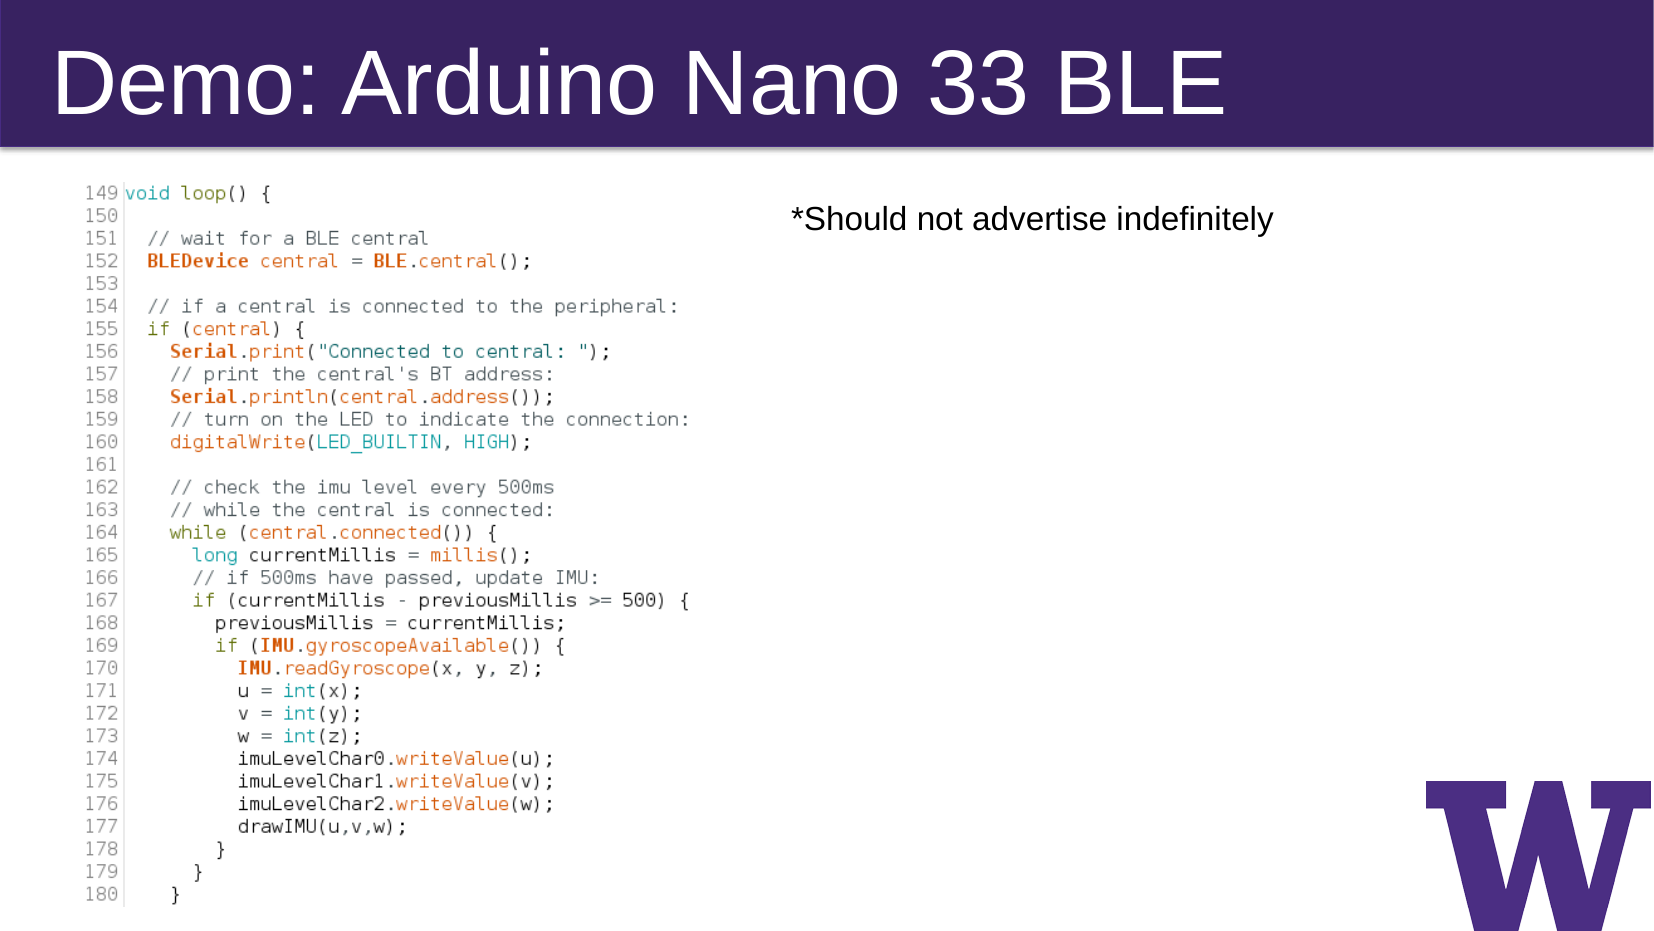

Demo: Arduino Nano 33 BLE
*Should not advertise indefinitely